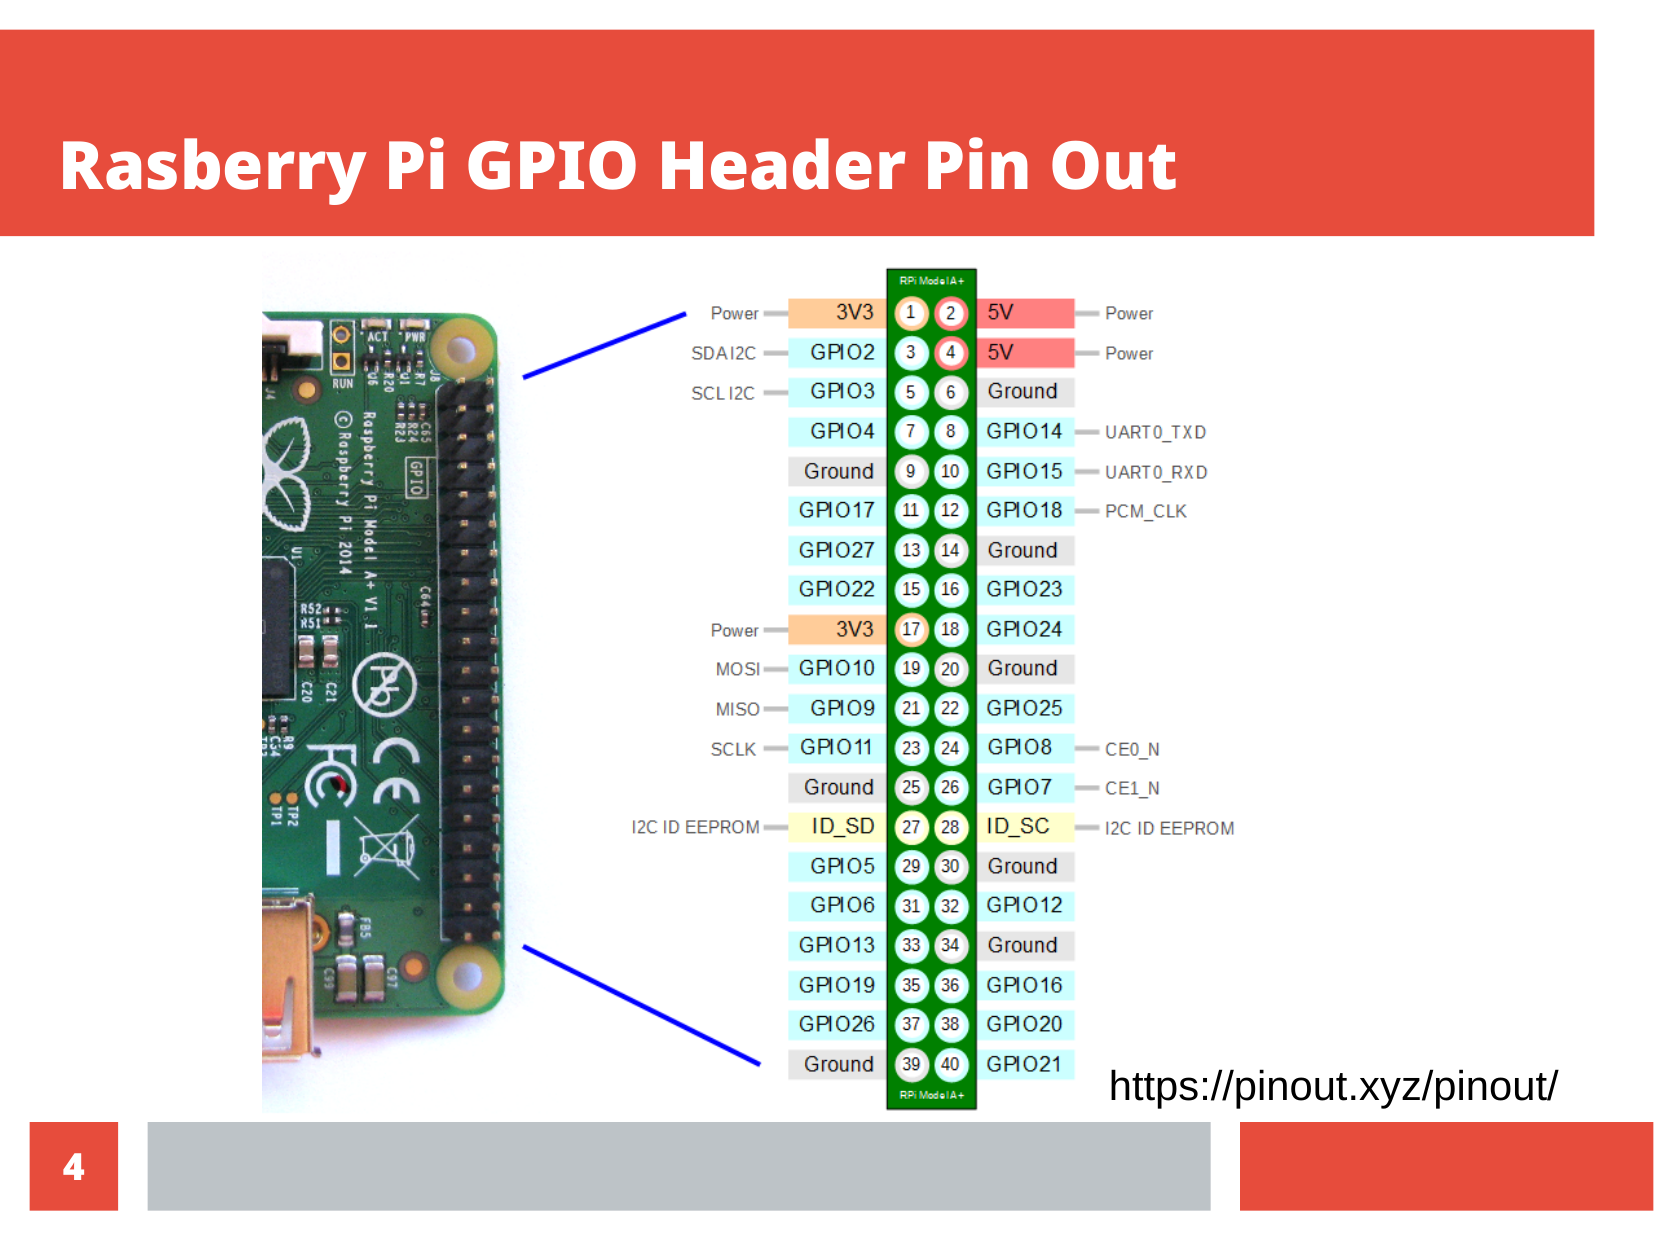

# Rasberry Pi GPIO Header Pin Out
https://pinout.xyz/pinout/
4